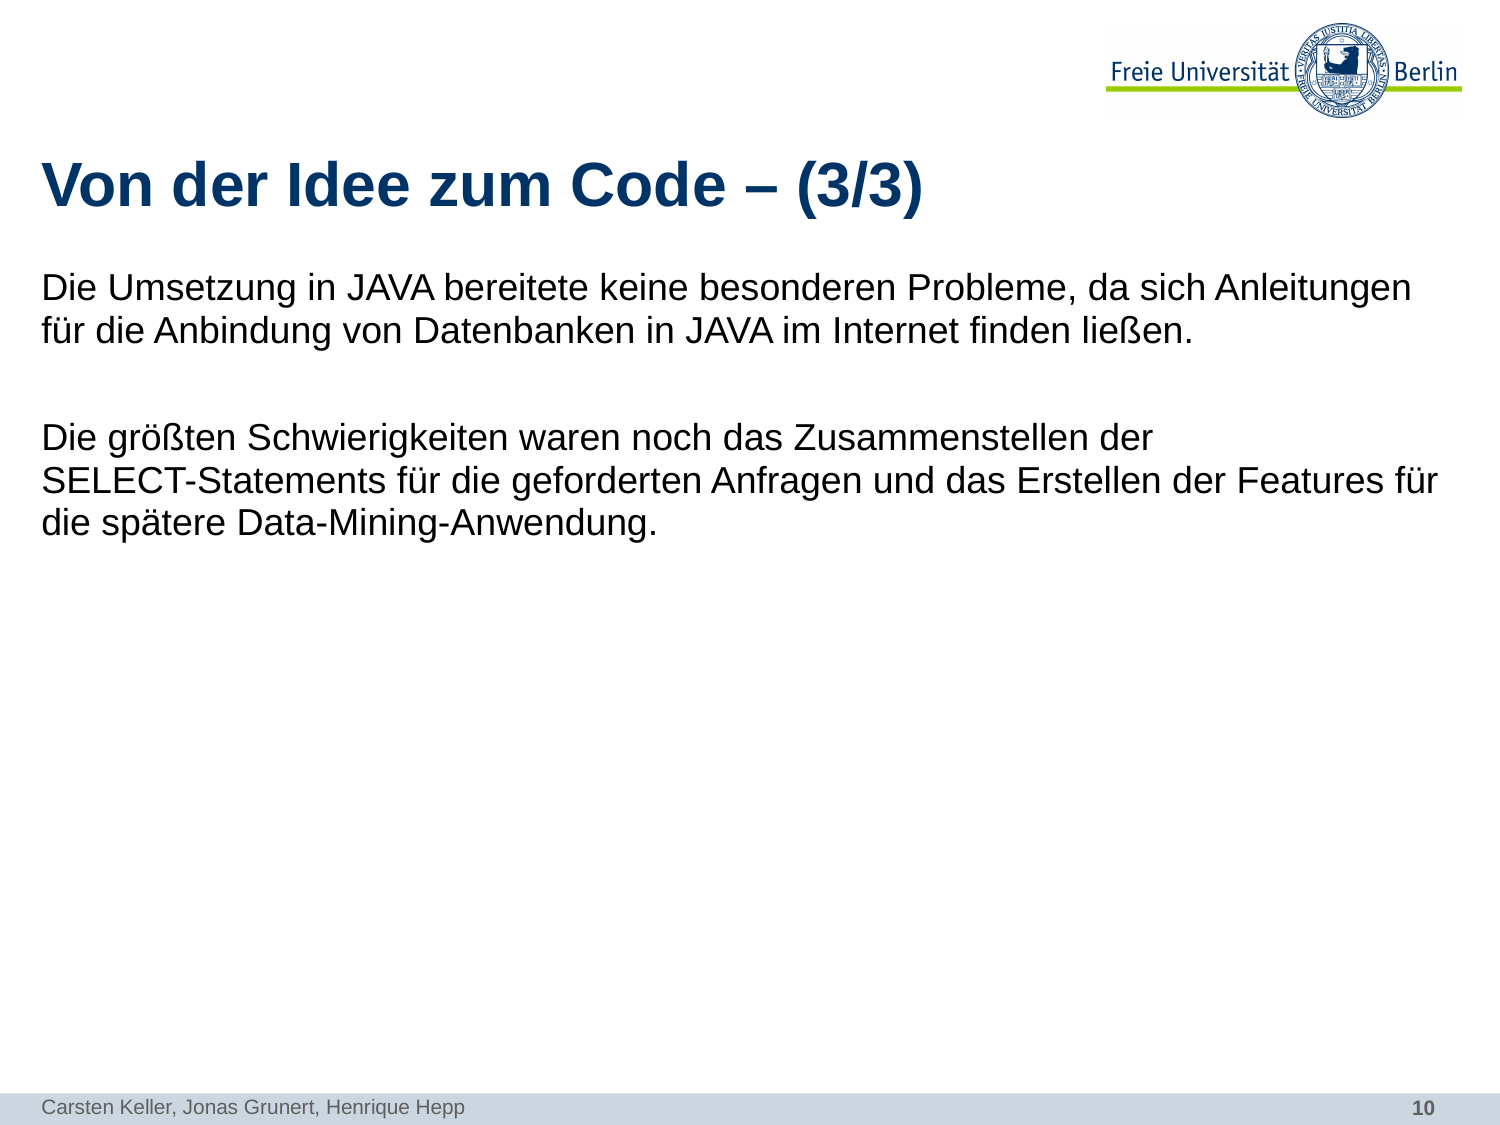

# Von der Idee zum Code – (3/3)
Die Umsetzung in JAVA bereitete keine besonderen Probleme, da sich Anleitungen für die Anbindung von Datenbanken in JAVA im Internet finden ließen.
Die größten Schwierigkeiten waren noch das Zusammenstellen der
SELECT-Statements für die geforderten Anfragen und das Erstellen der Features für die spätere Data-Mining-Anwendung.